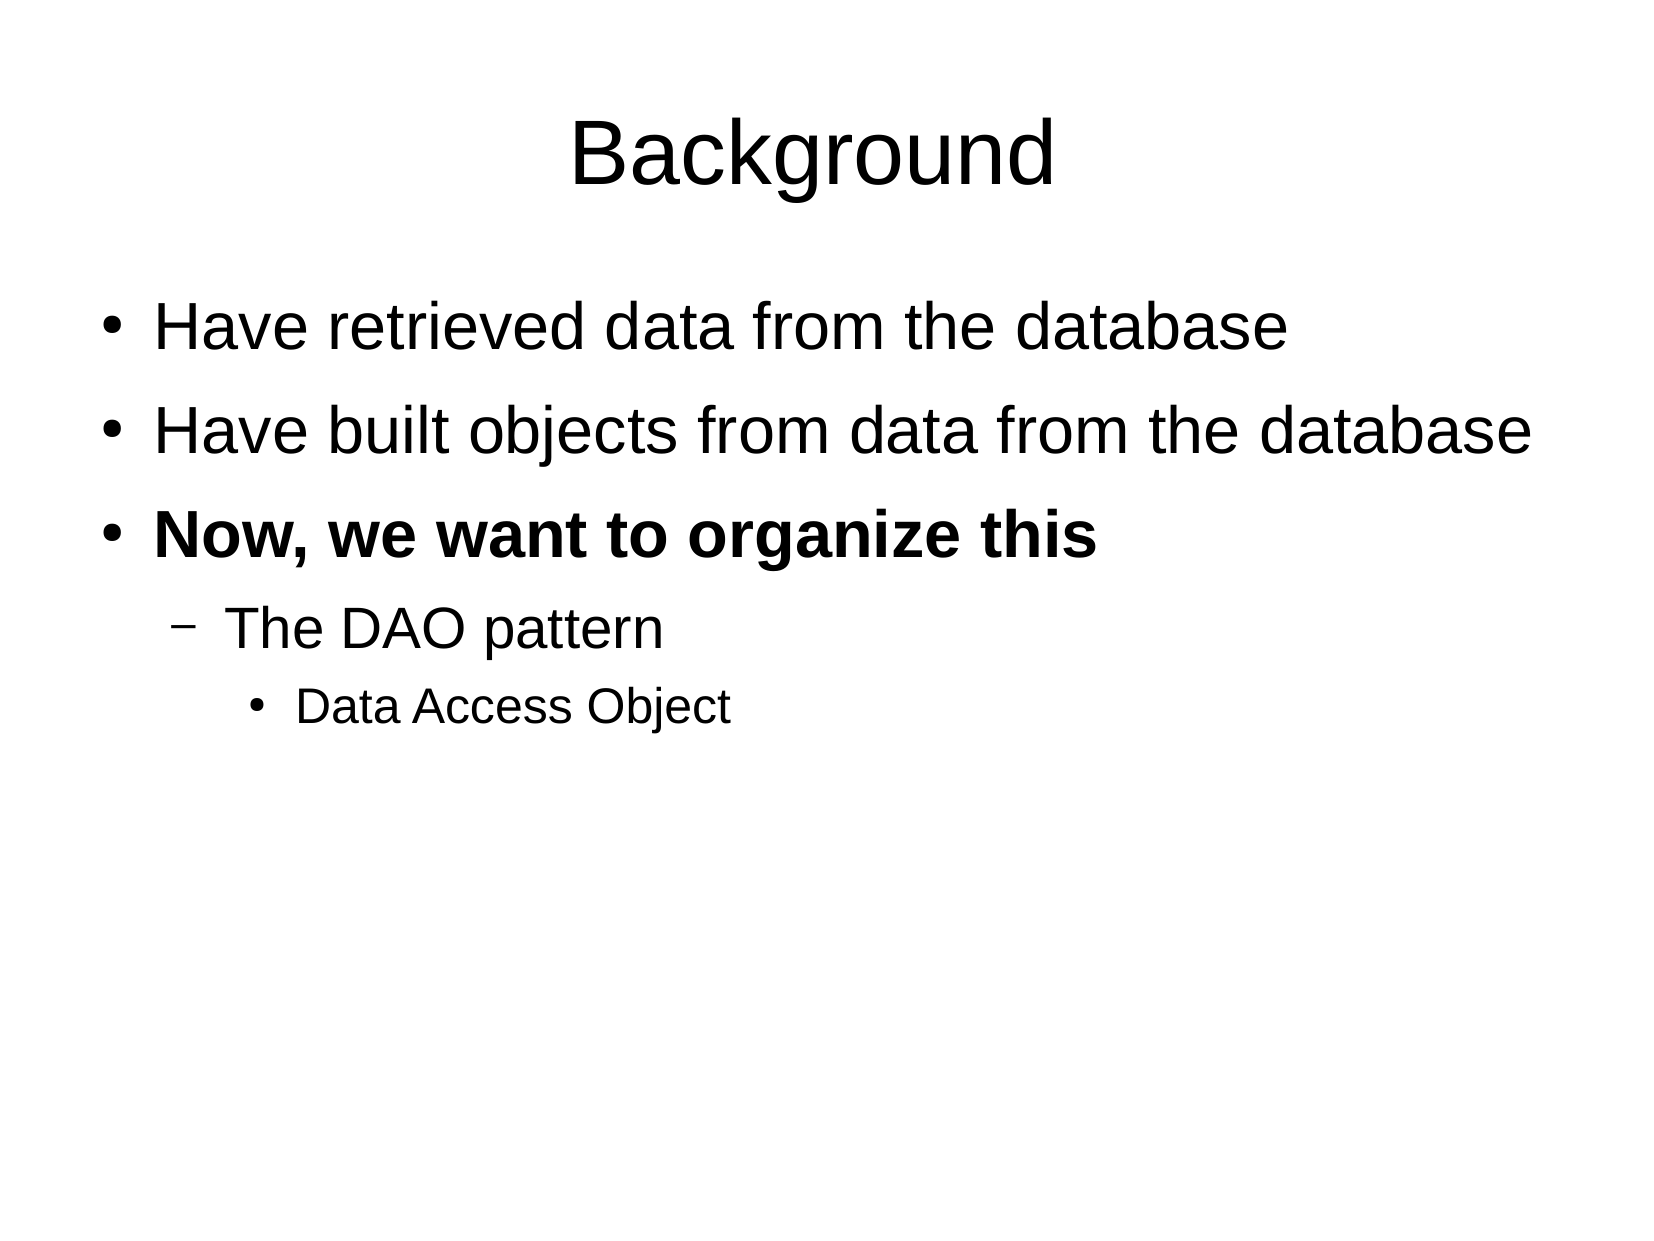

# Background
Have retrieved data from the database
Have built objects from data from the database
Now, we want to organize this
The DAO pattern
Data Access Object